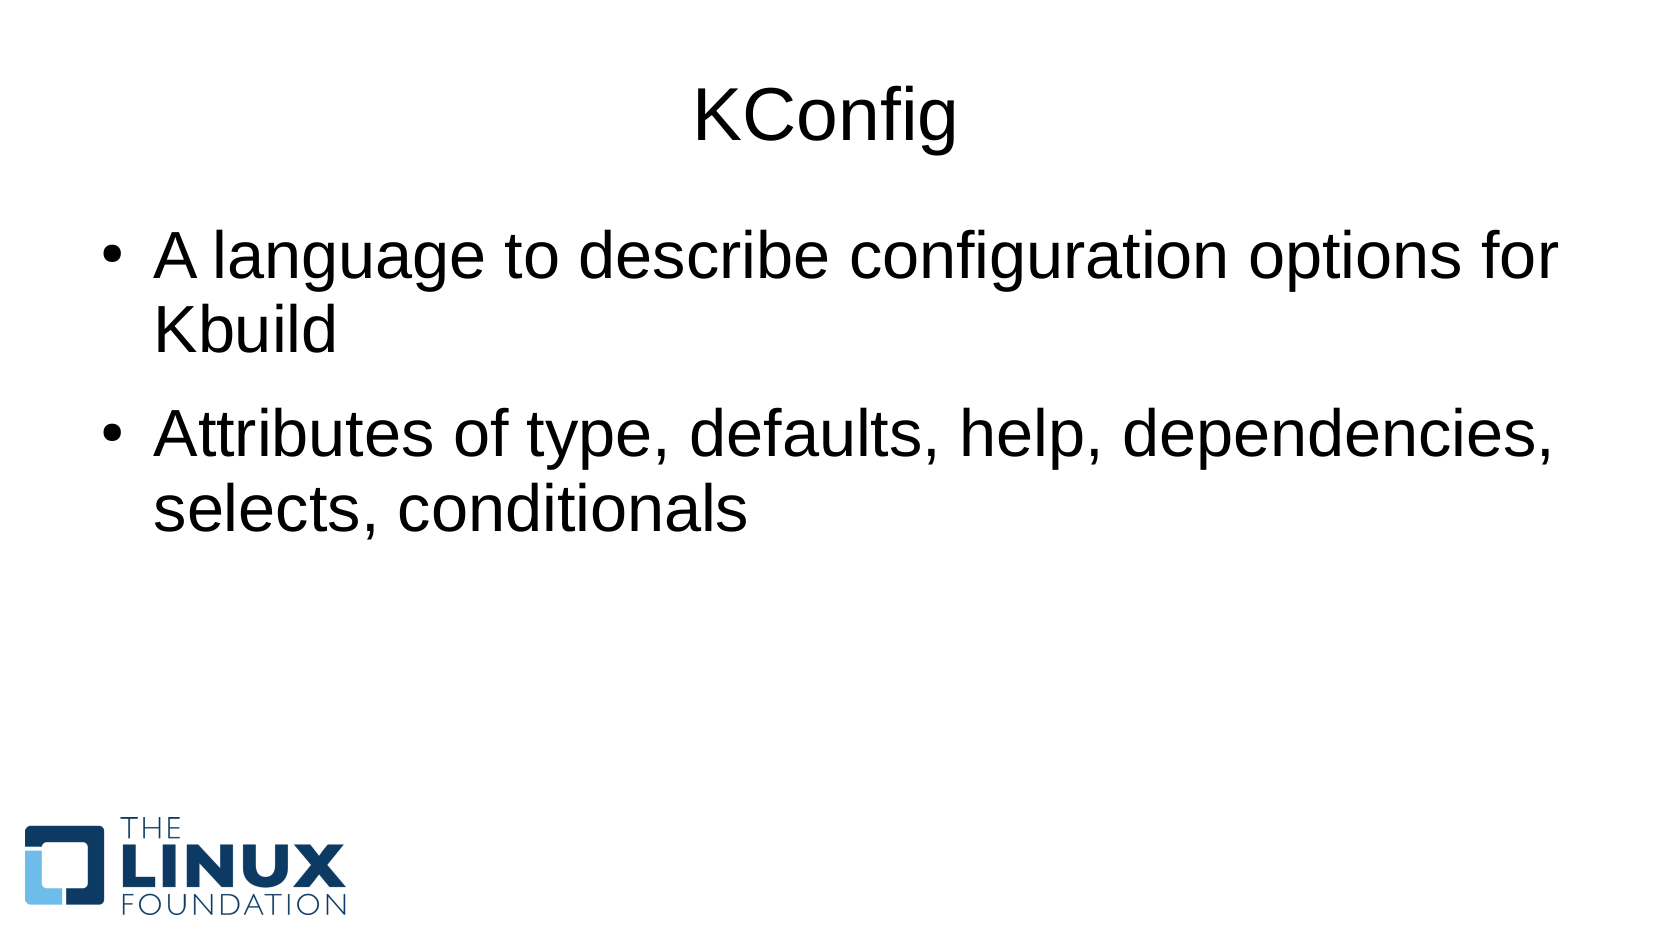

# KConfig
A language to describe configuration options for Kbuild
Attributes of type, defaults, help, dependencies, selects, conditionals